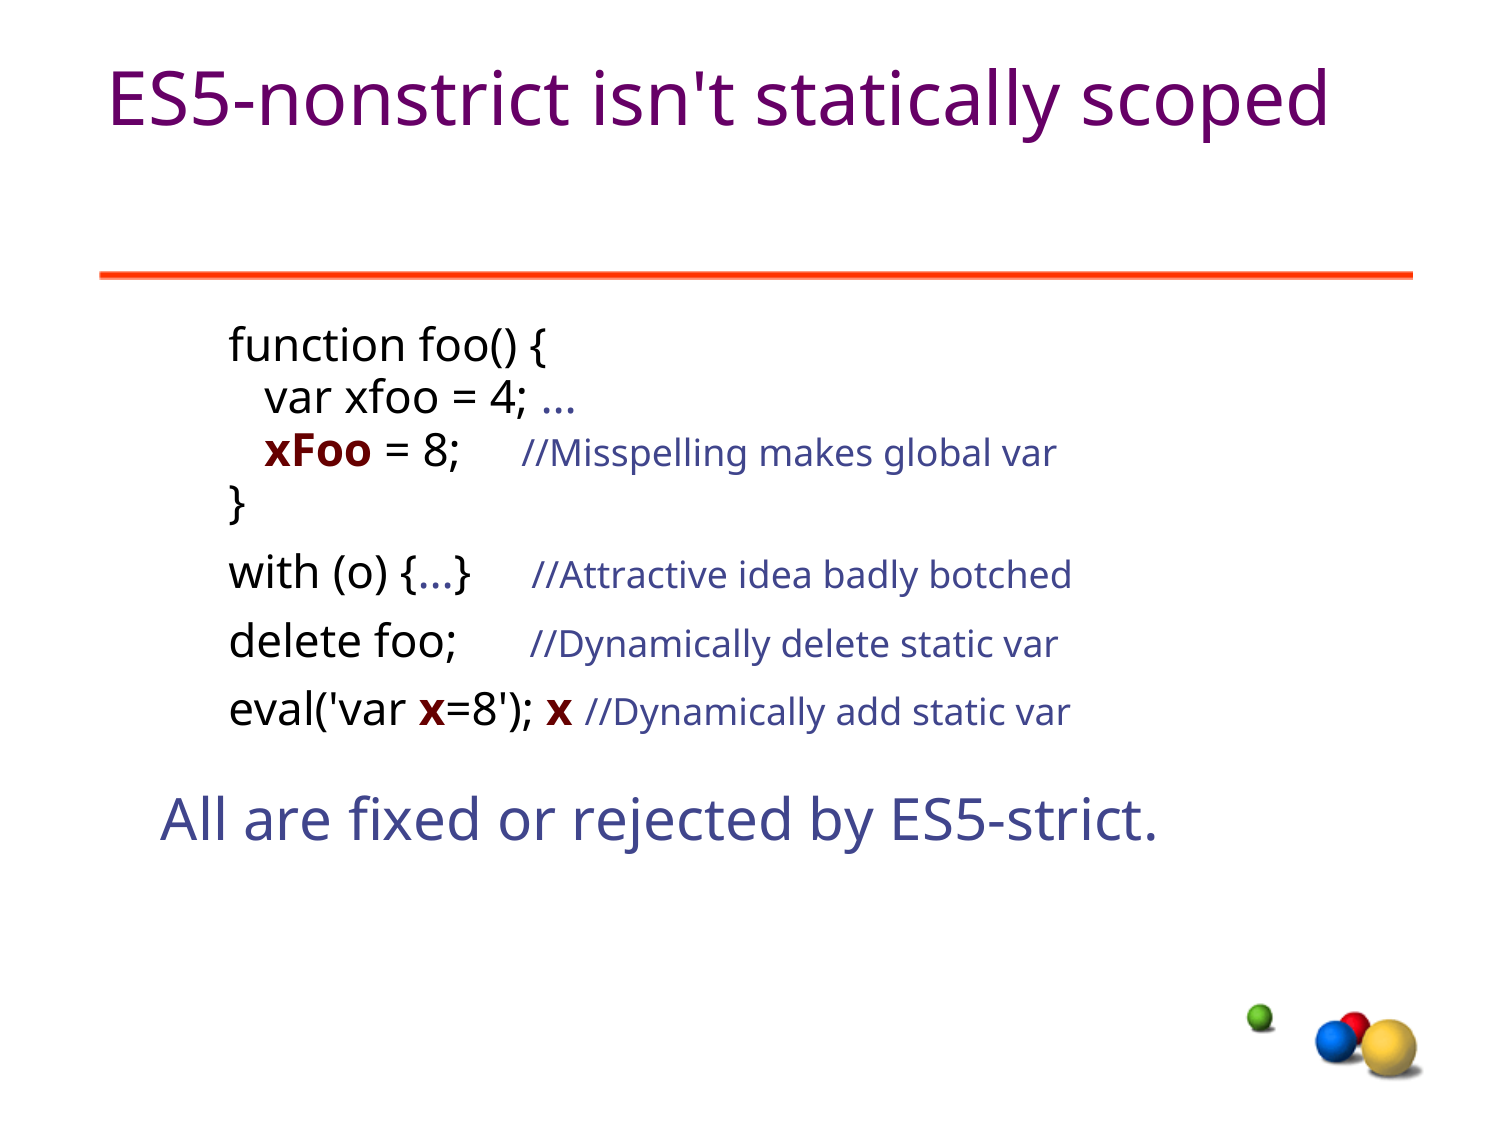

ES5-nonstrict isn't statically scoped
# function foo() {
   var xfoo = 4; …
   xFoo = 8; //Misspelling makes global var
}
with (o) {…} //Attractive idea badly botched
delete foo; //Dynamically delete static var
eval('var x=8'); x //Dynamically add static var
All are fixed or rejected by ES5-strict.